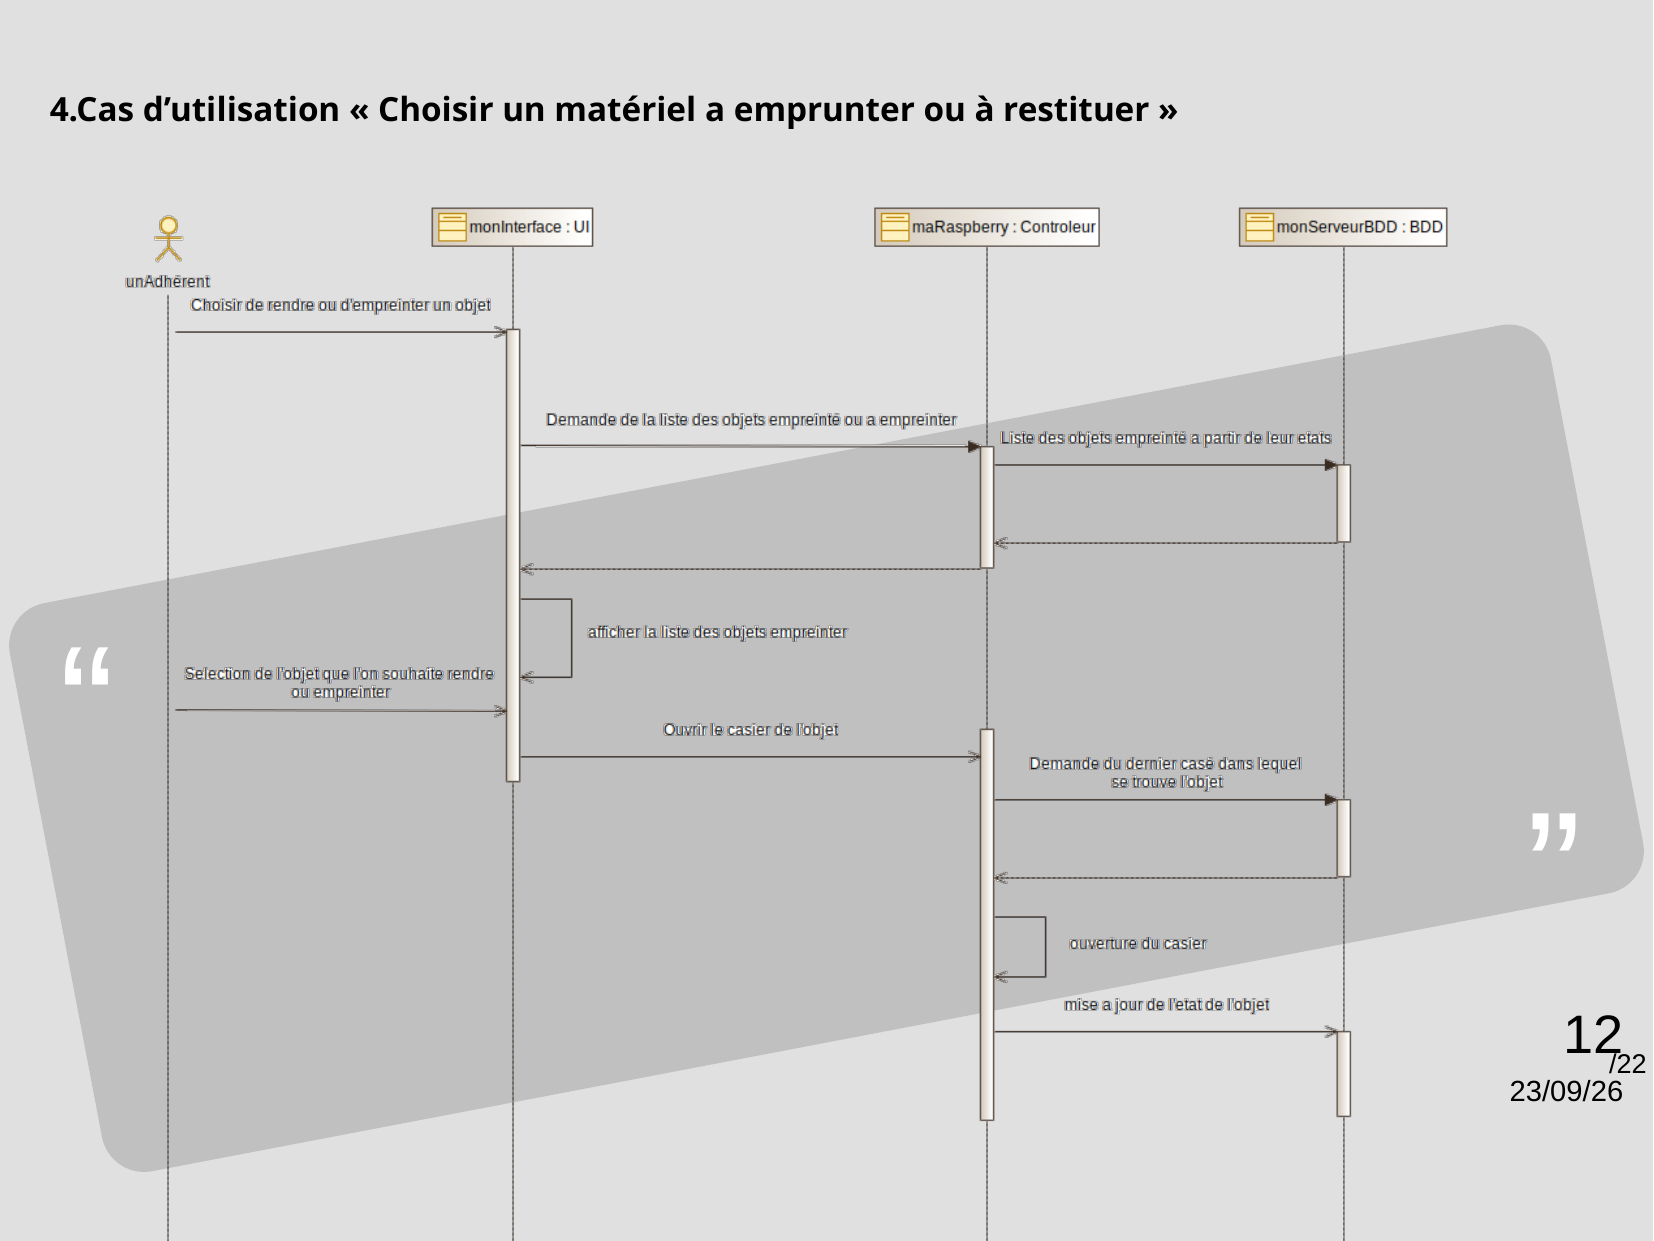

# 4.Cas d’utilisation « Choisir un matériel a emprunter ou à restituer »
12
/22